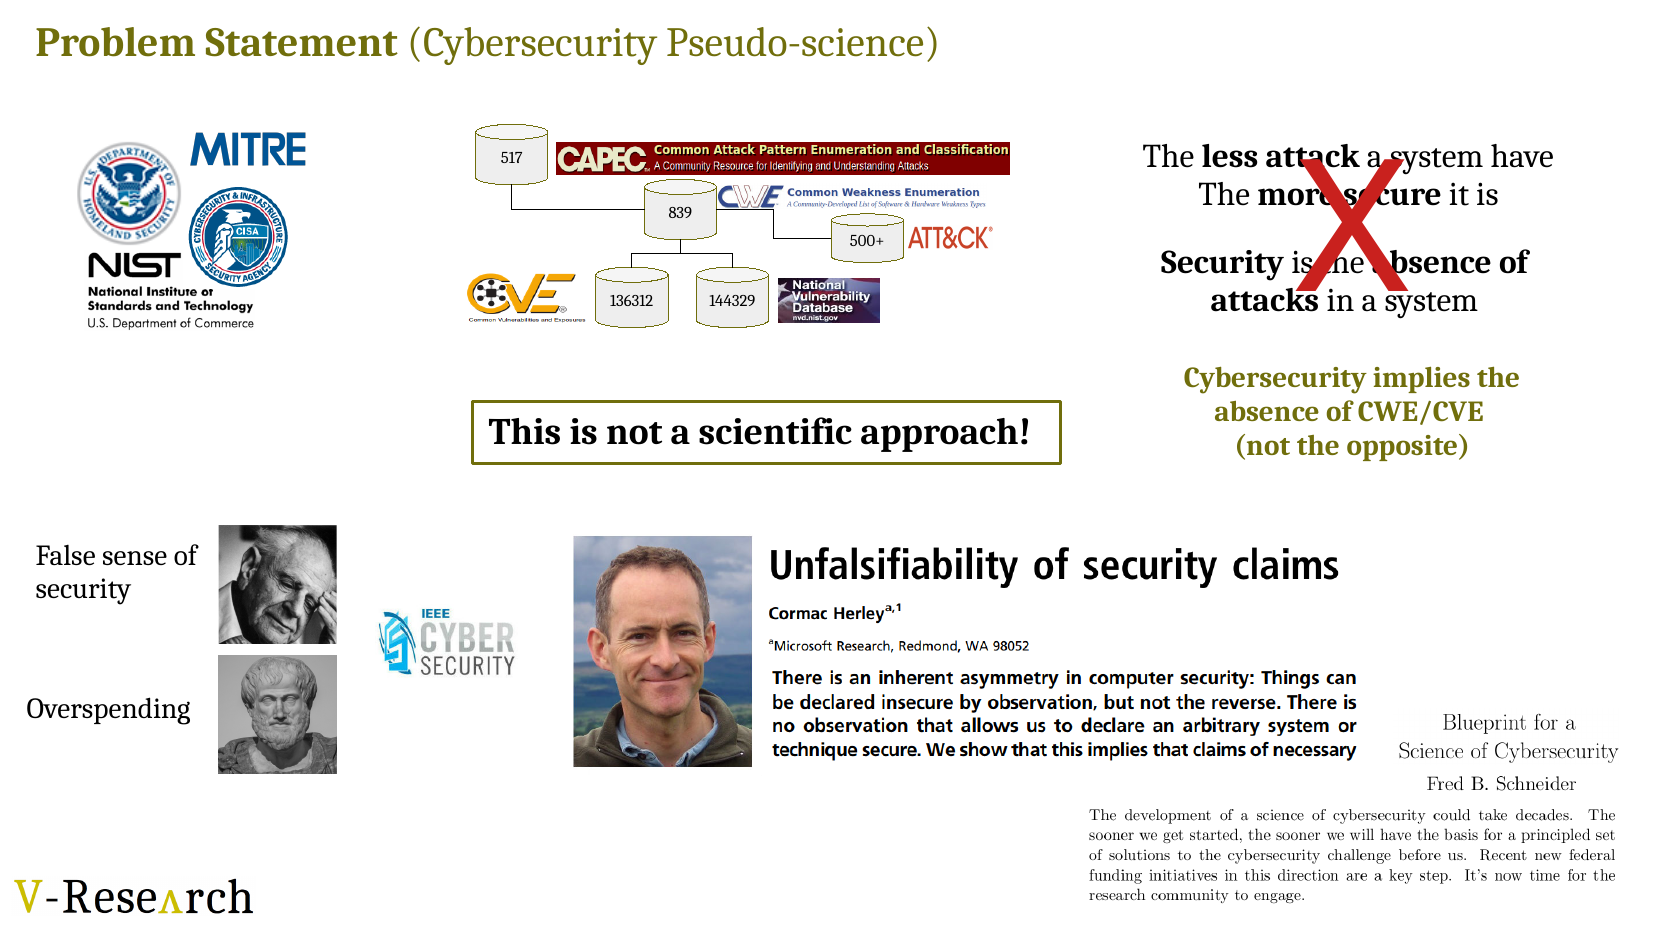

Problem Statement (Cybersecurity Pseudo-science)
X
517
The less attack a system have
The more secure it is
839
500+
Security is the absence of attacks in a system
136312
144329
Cybersecurity implies the absence of CWE/CVE
(not the opposite)
This is not a scientific approach!
False sense of security
Overspending